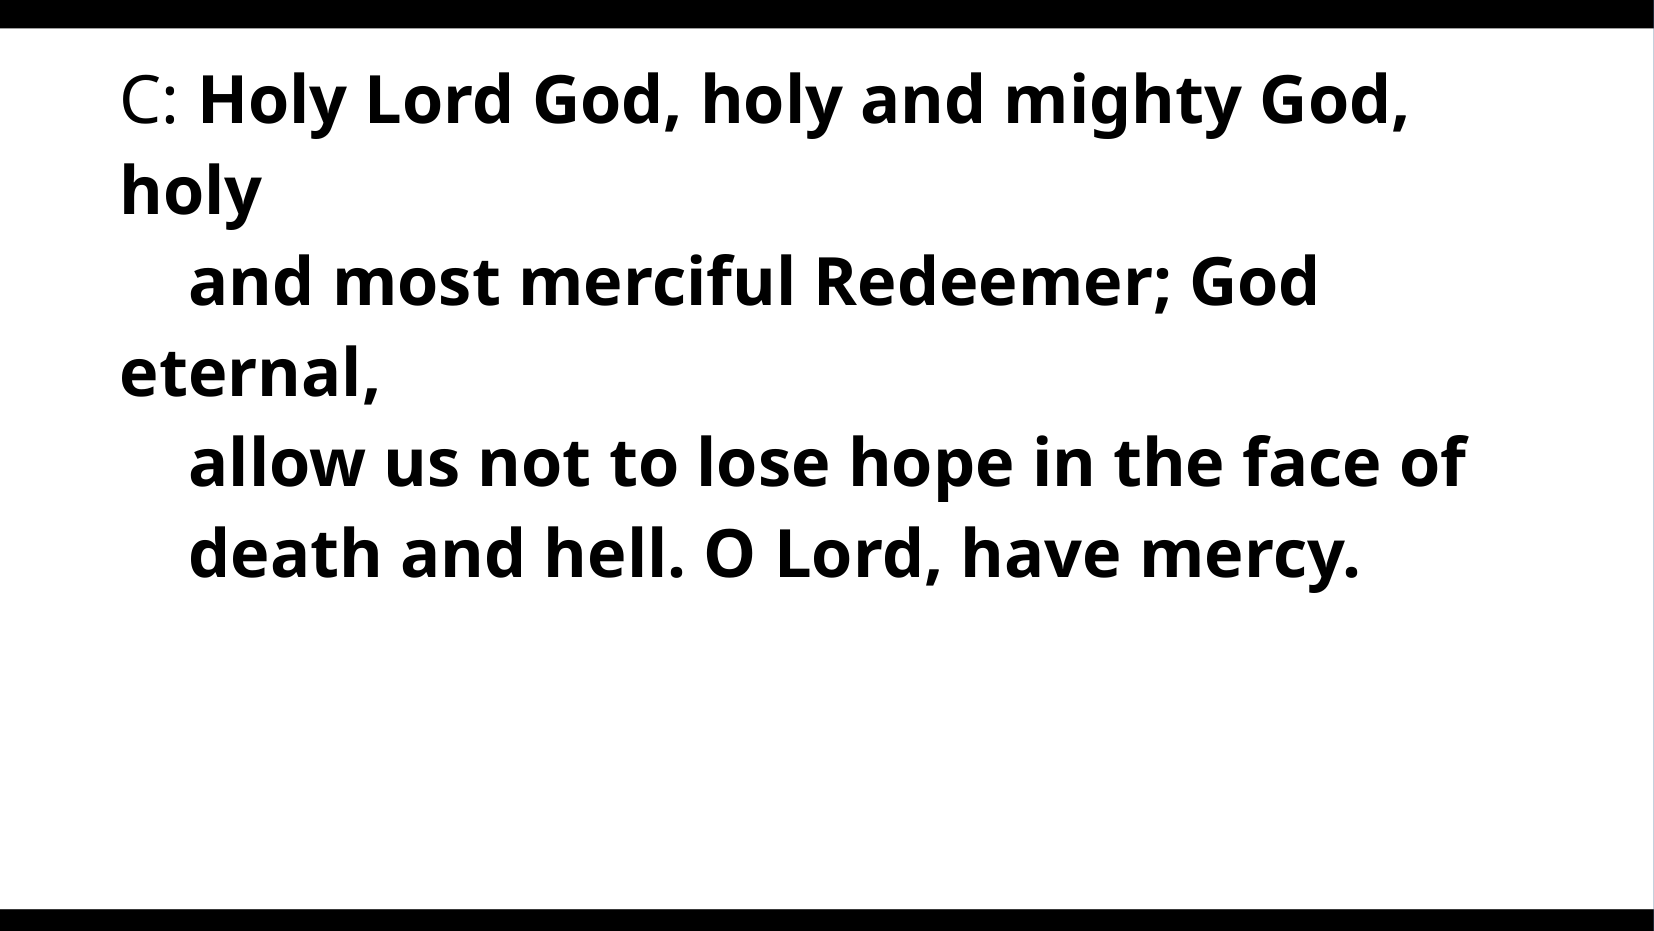

C: Holy Lord God, holy and mighty God, holy
 and most merciful Redeemer; God eternal,
 allow us not to lose hope in the face of
 death and hell. O Lord, have mercy.